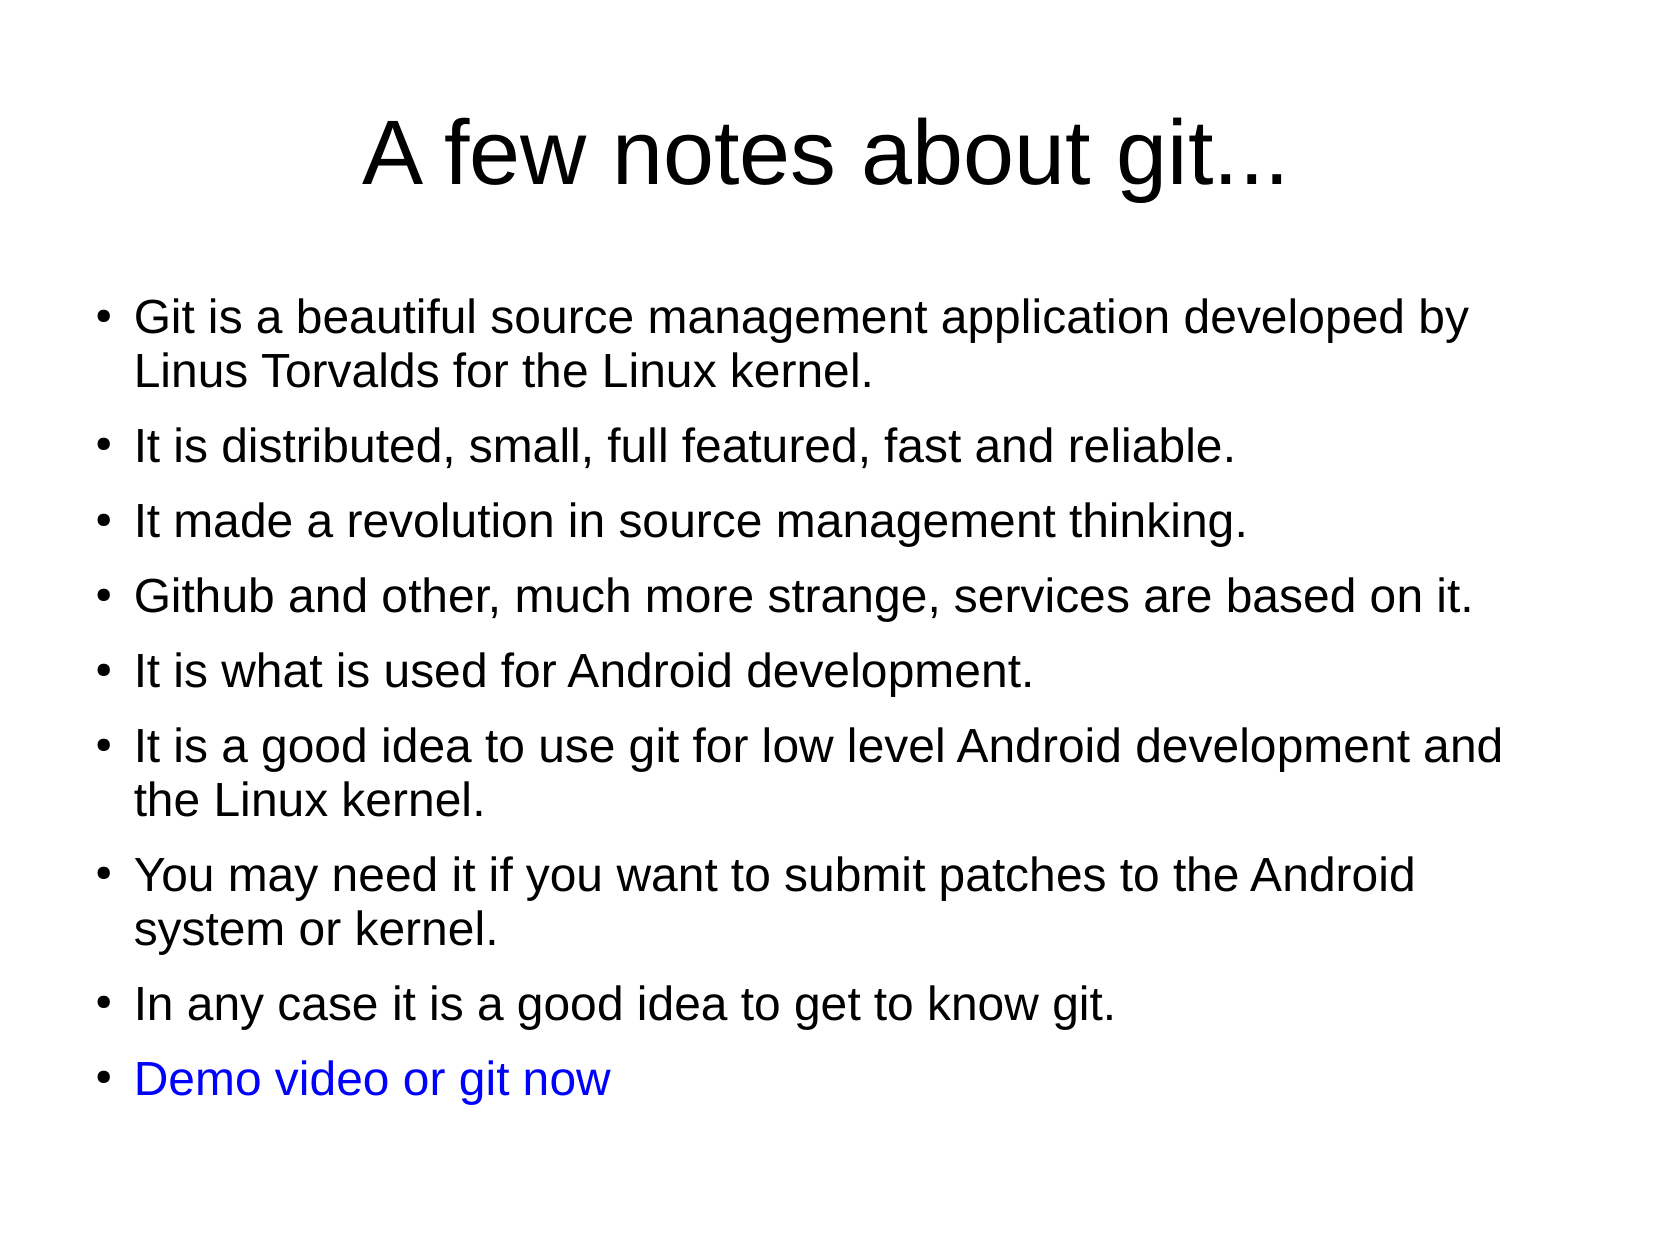

# A few notes about git...
Git is a beautiful source management application developed by Linus Torvalds for the Linux kernel.
It is distributed, small, full featured, fast and reliable.
It made a revolution in source management thinking.
Github and other, much more strange, services are based on it.
It is what is used for Android development.
It is a good idea to use git for low level Android development and the Linux kernel.
You may need it if you want to submit patches to the Android system or kernel.
In any case it is a good idea to get to know git.
Demo video or git now